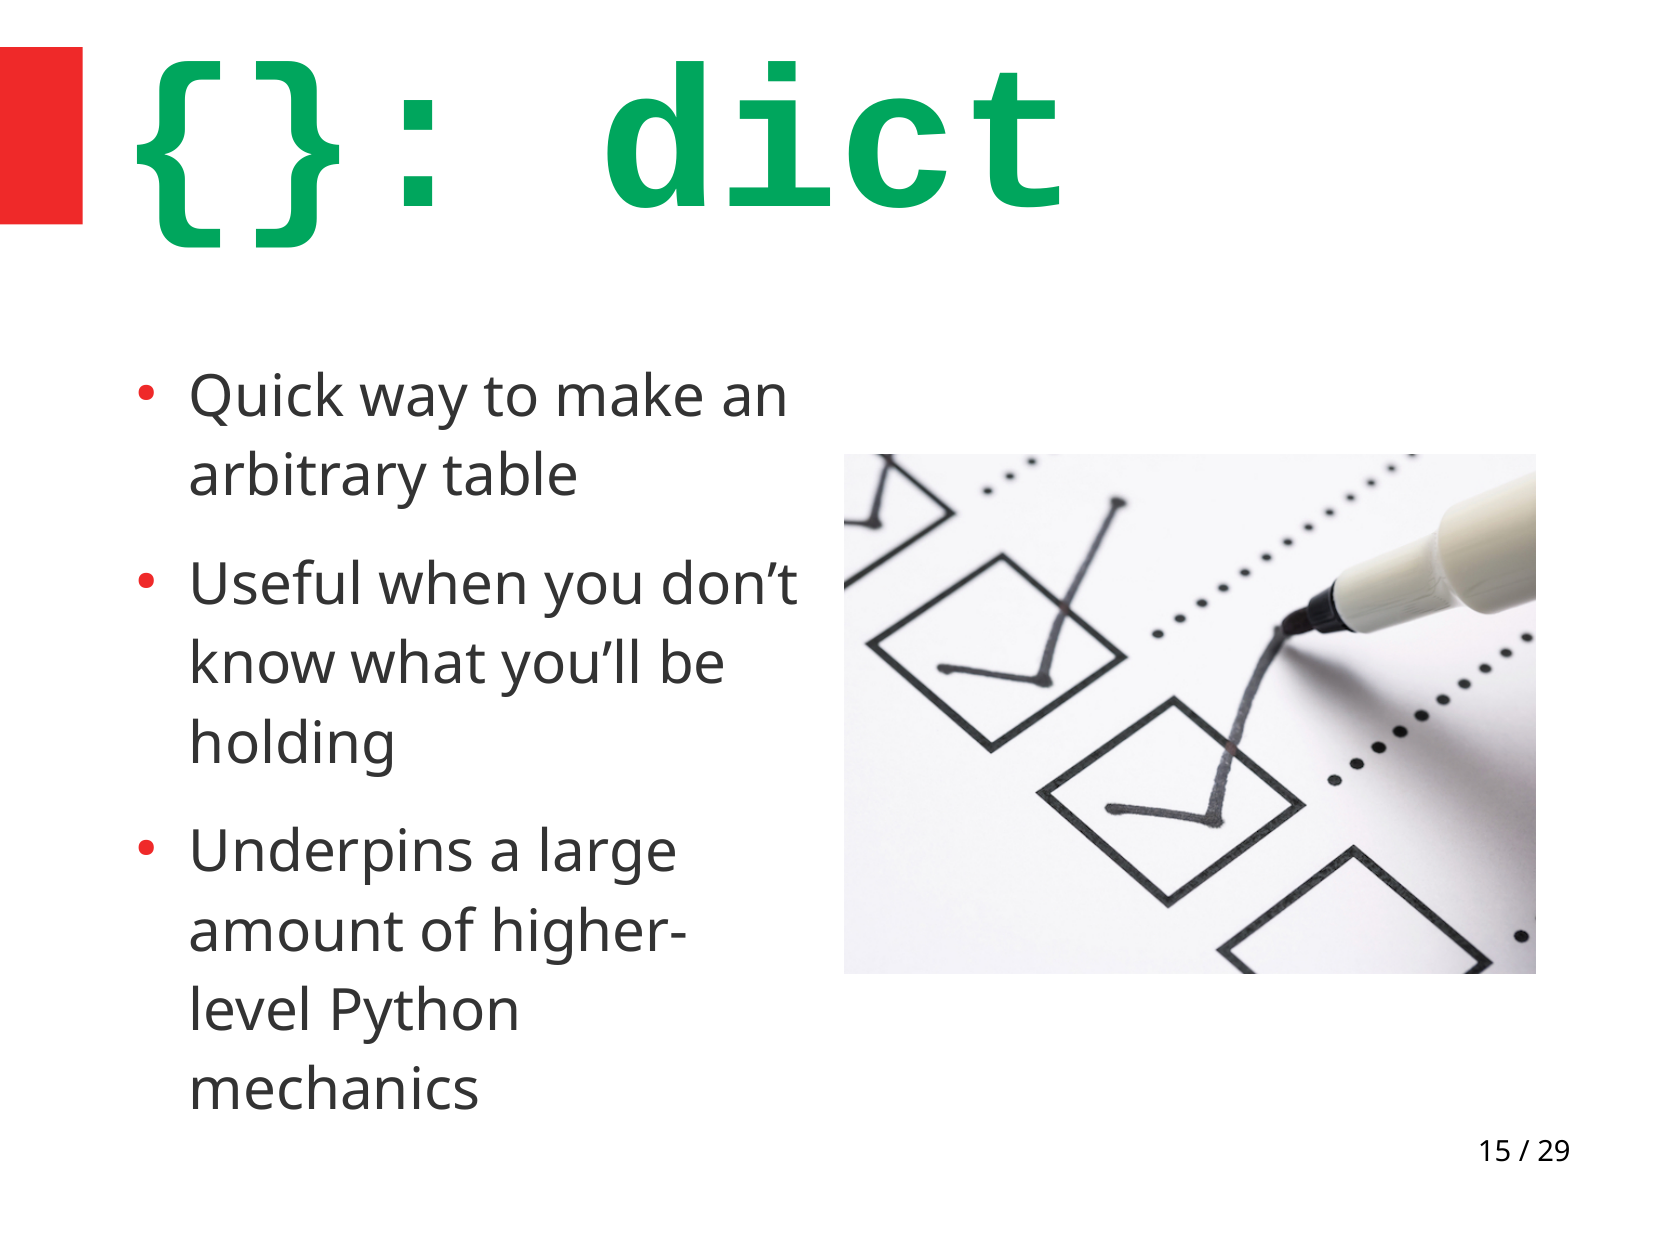

# {}: dict
Quick way to make an arbitrary table
Useful when you don’t know what you’ll be holding
Underpins a large amount of higher-level Python mechanics
15